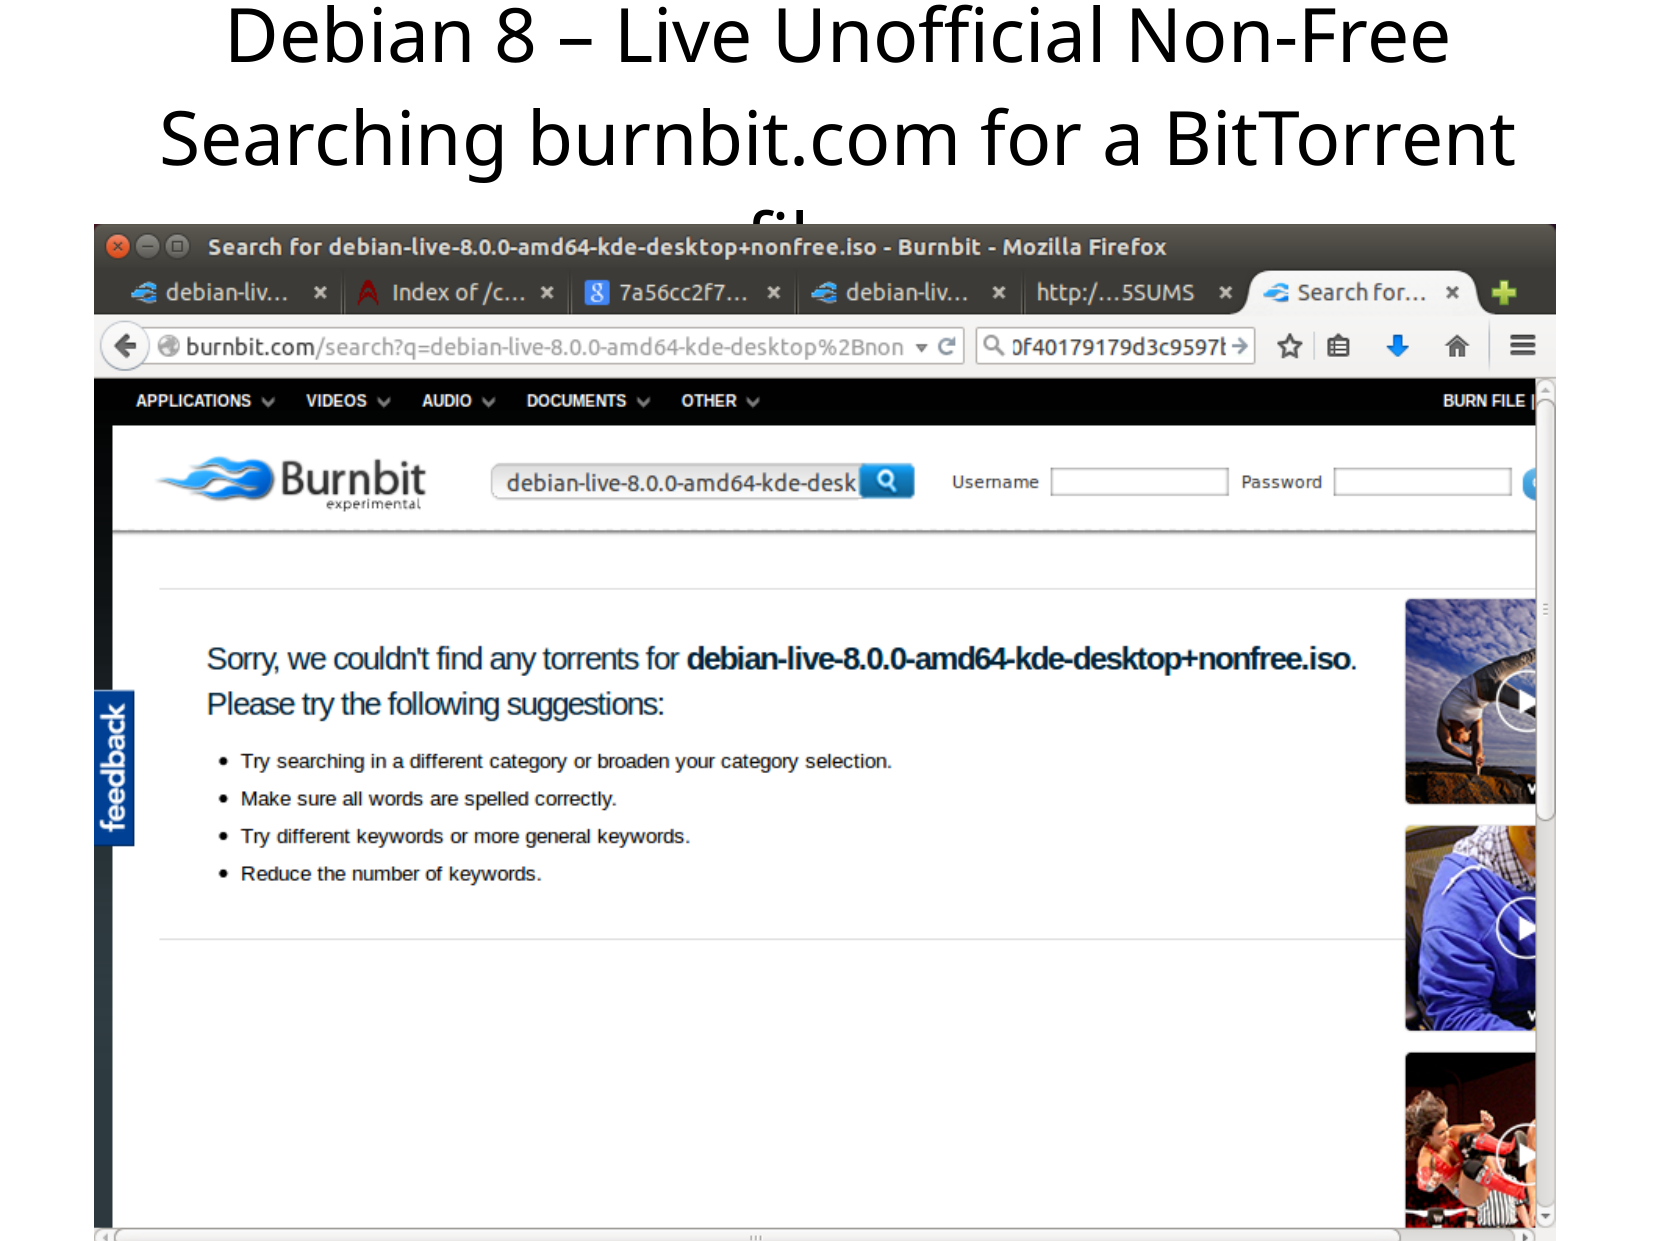

# Debian 8 – Live Unofficial Non-Free Searching burnbit.com for a BitTorrent file...